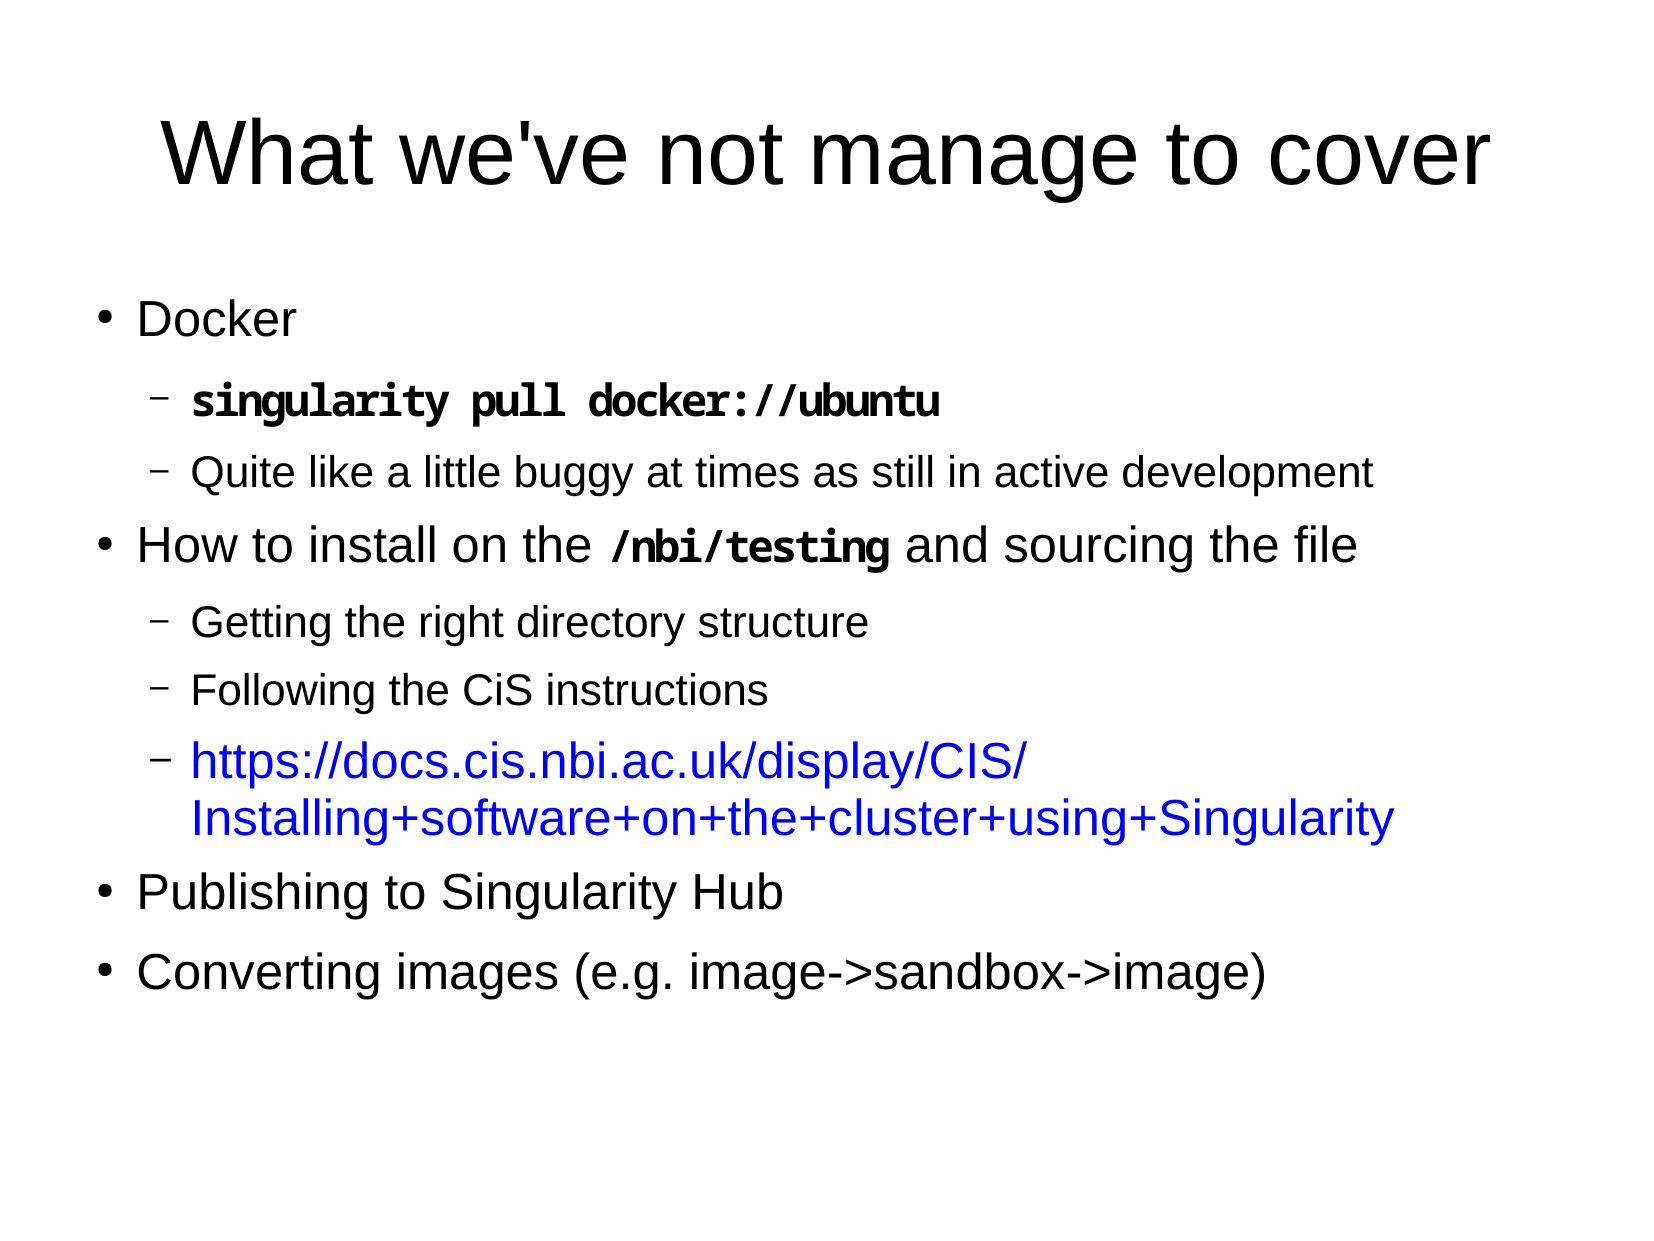

# What we've not manage to cover
Docker
singularity pull docker://ubuntu
Quite like a little buggy at times as still in active development
How to install on the /nbi/testing and sourcing the file
Getting the right directory structure
Following the CiS instructions
https://docs.cis.nbi.ac.uk/display/CIS/Installing+software+on+the+cluster+using+Singularity
Publishing to Singularity Hub
Converting images (e.g. image->sandbox->image)